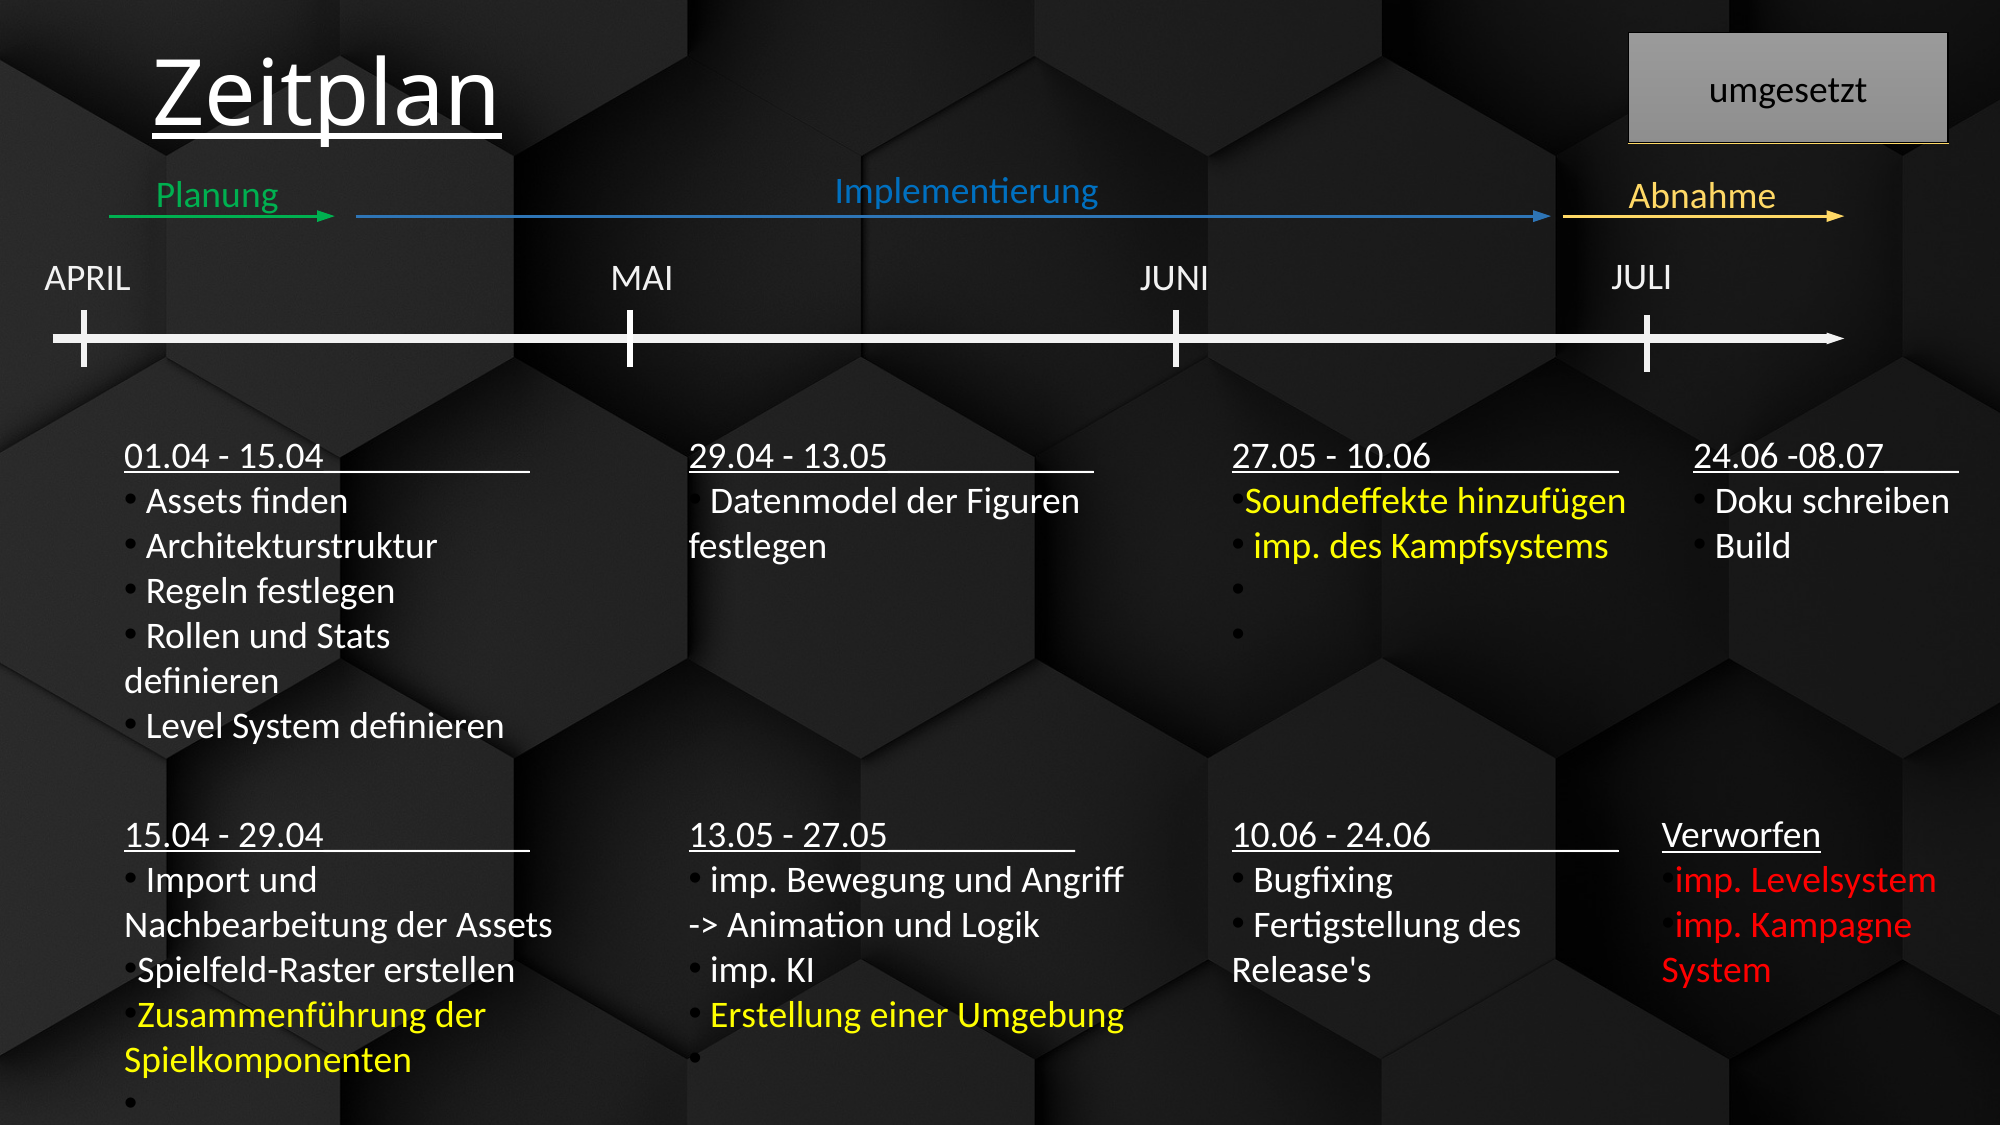

# Zeitplan
umgesetzt
Implementierung
Planung
Abnahme
JULI
APRIL
MAI
JUNI
01.04 - 15.04___________
 Assets finden
 Architekturstruktur
 Regeln festlegen
 Rollen und Stats definieren
 Level System definieren
29.04 - 13.05___________
 Datenmodel der Figuren festlegen
27.05 - 10.06__________
Soundeffekte hinzufügen
 imp. des Kampfsystems
24.06 -08.07____
 Doku schreiben
 Build
15.04 - 29.04___________
 Import und Nachbearbeitung der Assets
Spielfeld-Raster erstellen
Zusammenführung der Spielkomponenten
13.05 - 27.05__________
 imp. Bewegung und Angriff
-> Animation und Logik
 imp. KI
 Erstellung einer Umgebung
10.06 - 24.06__________
 Bugfixing
 Fertigstellung des Release's
Verworfen
imp. Levelsystem
imp. Kampagne System